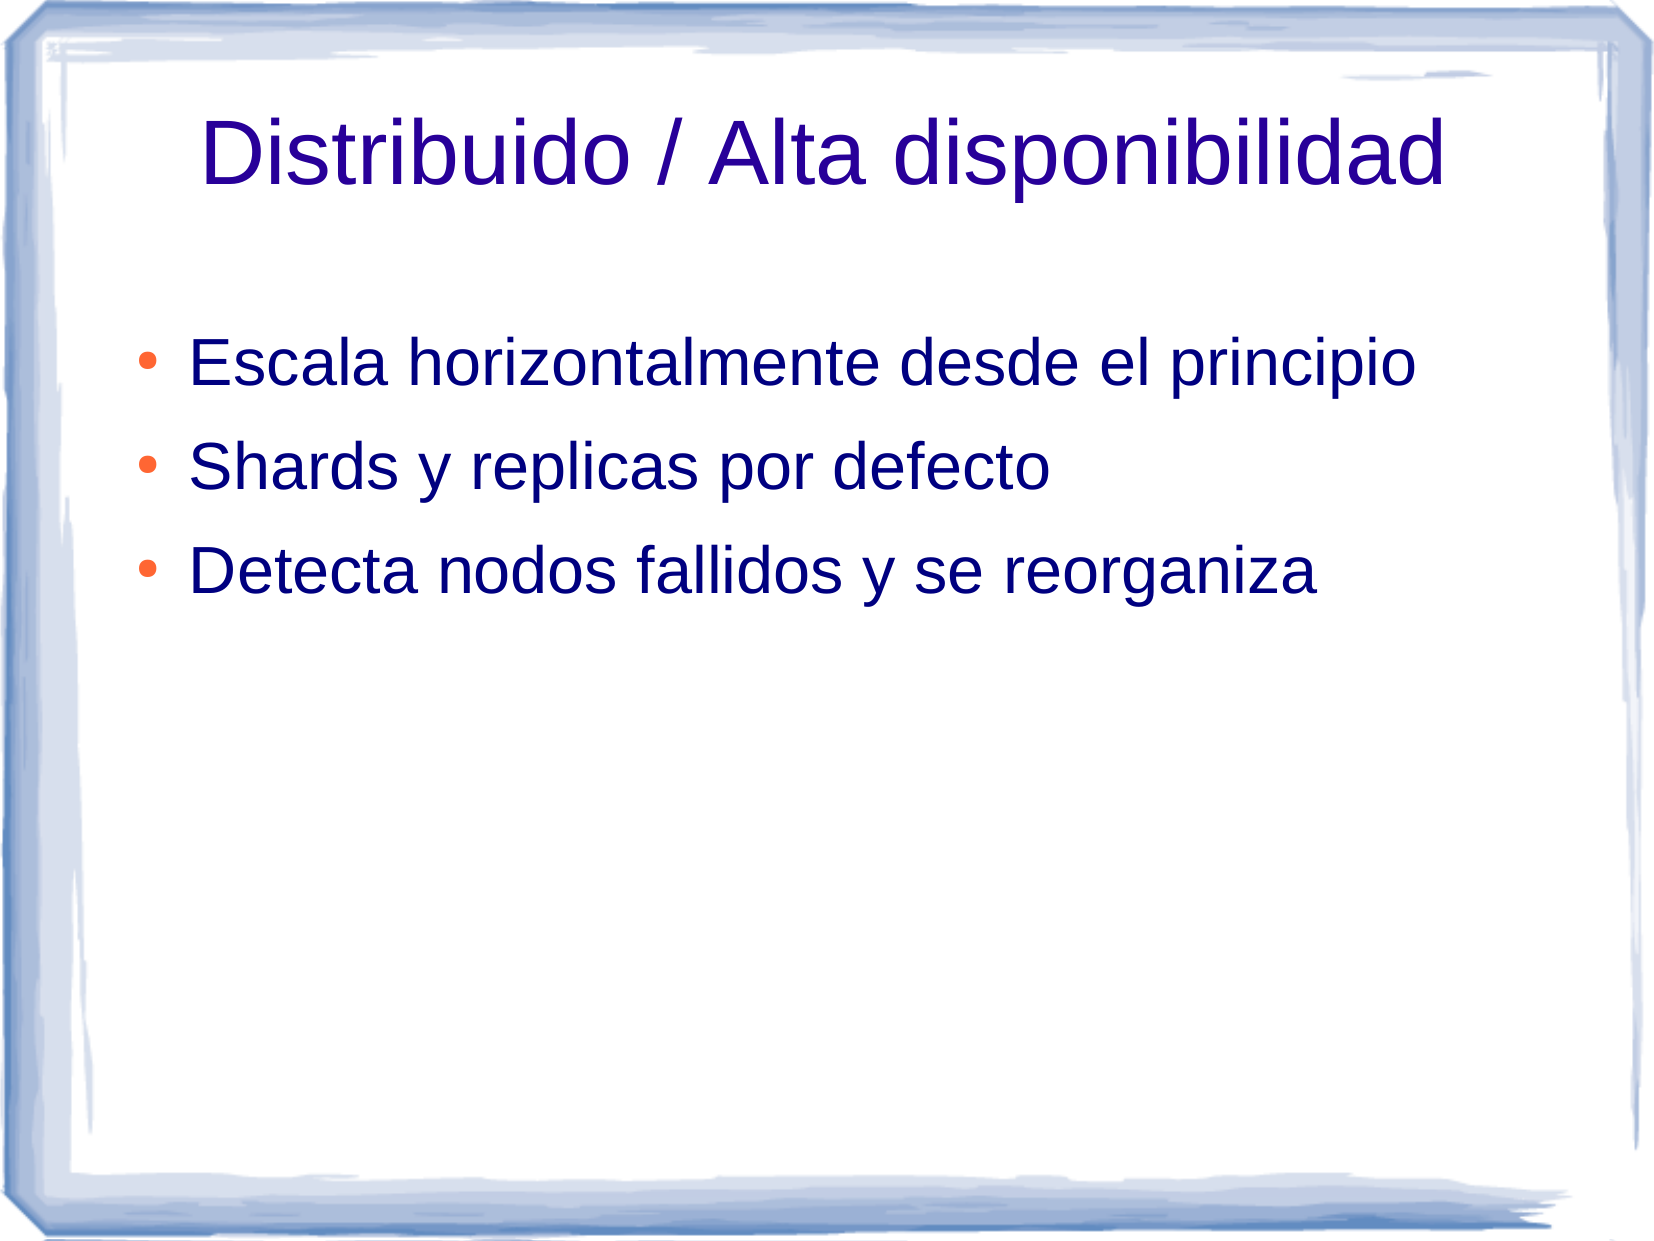

# Distribuido / Alta disponibilidad
Escala horizontalmente desde el principio
Shards y replicas por defecto
Detecta nodos fallidos y se reorganiza